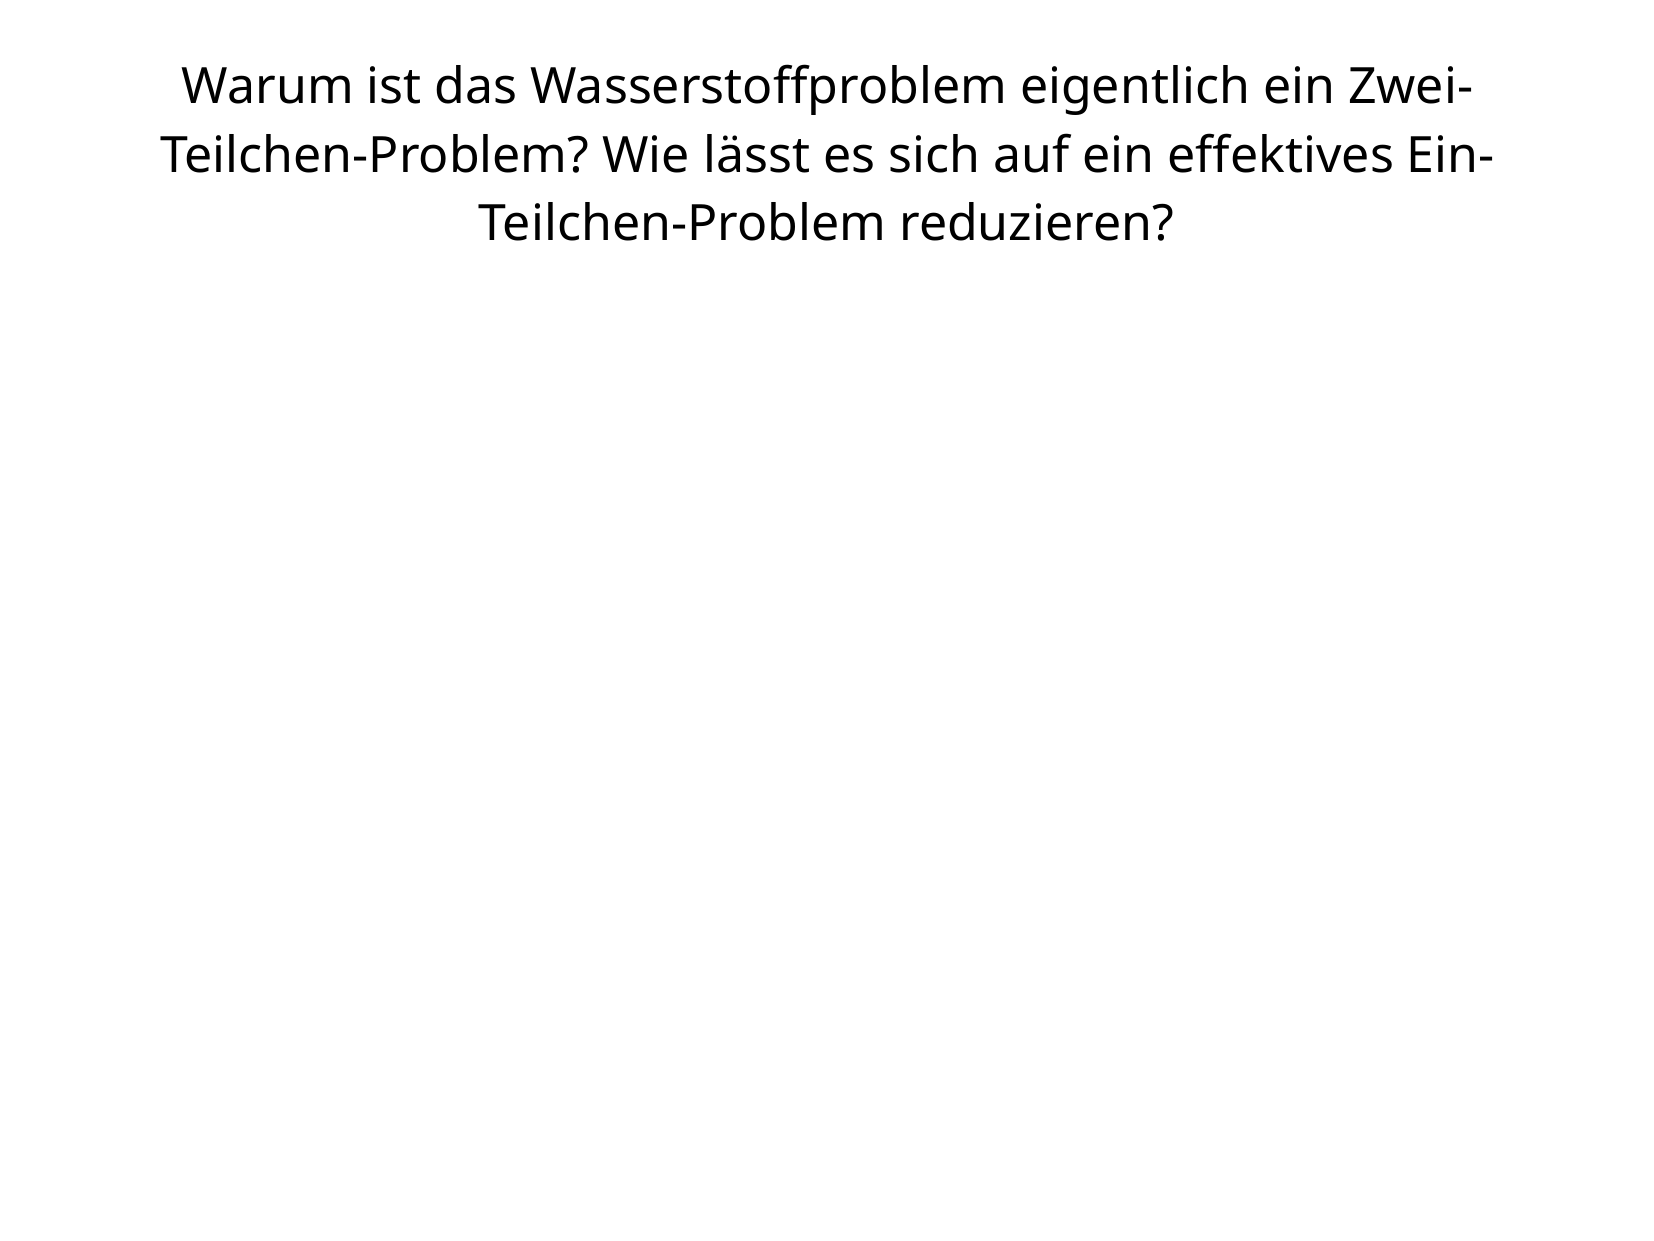

# Warum ist das Wasserstoffproblem eigentlich ein Zwei-Teilchen-Problem? Wie lässt es sich auf ein effektives Ein-Teilchen-Problem reduzieren?